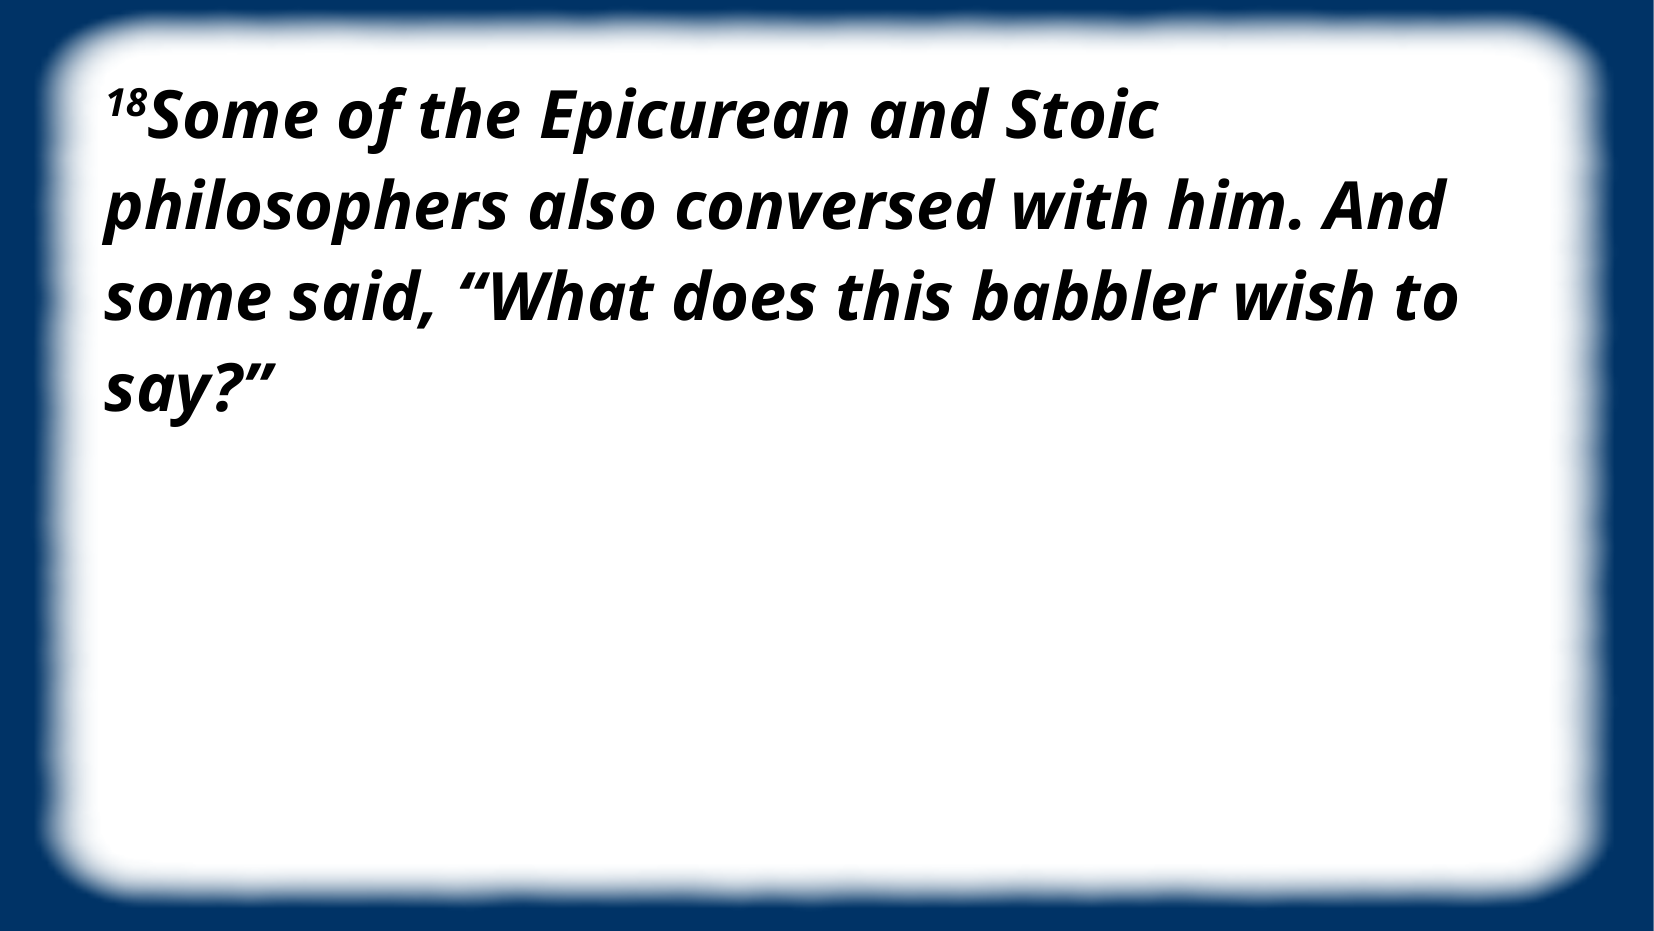

18Some of the Epicurean and Stoic philosophers also conversed with him. And some said, “What does this babbler wish to say?”